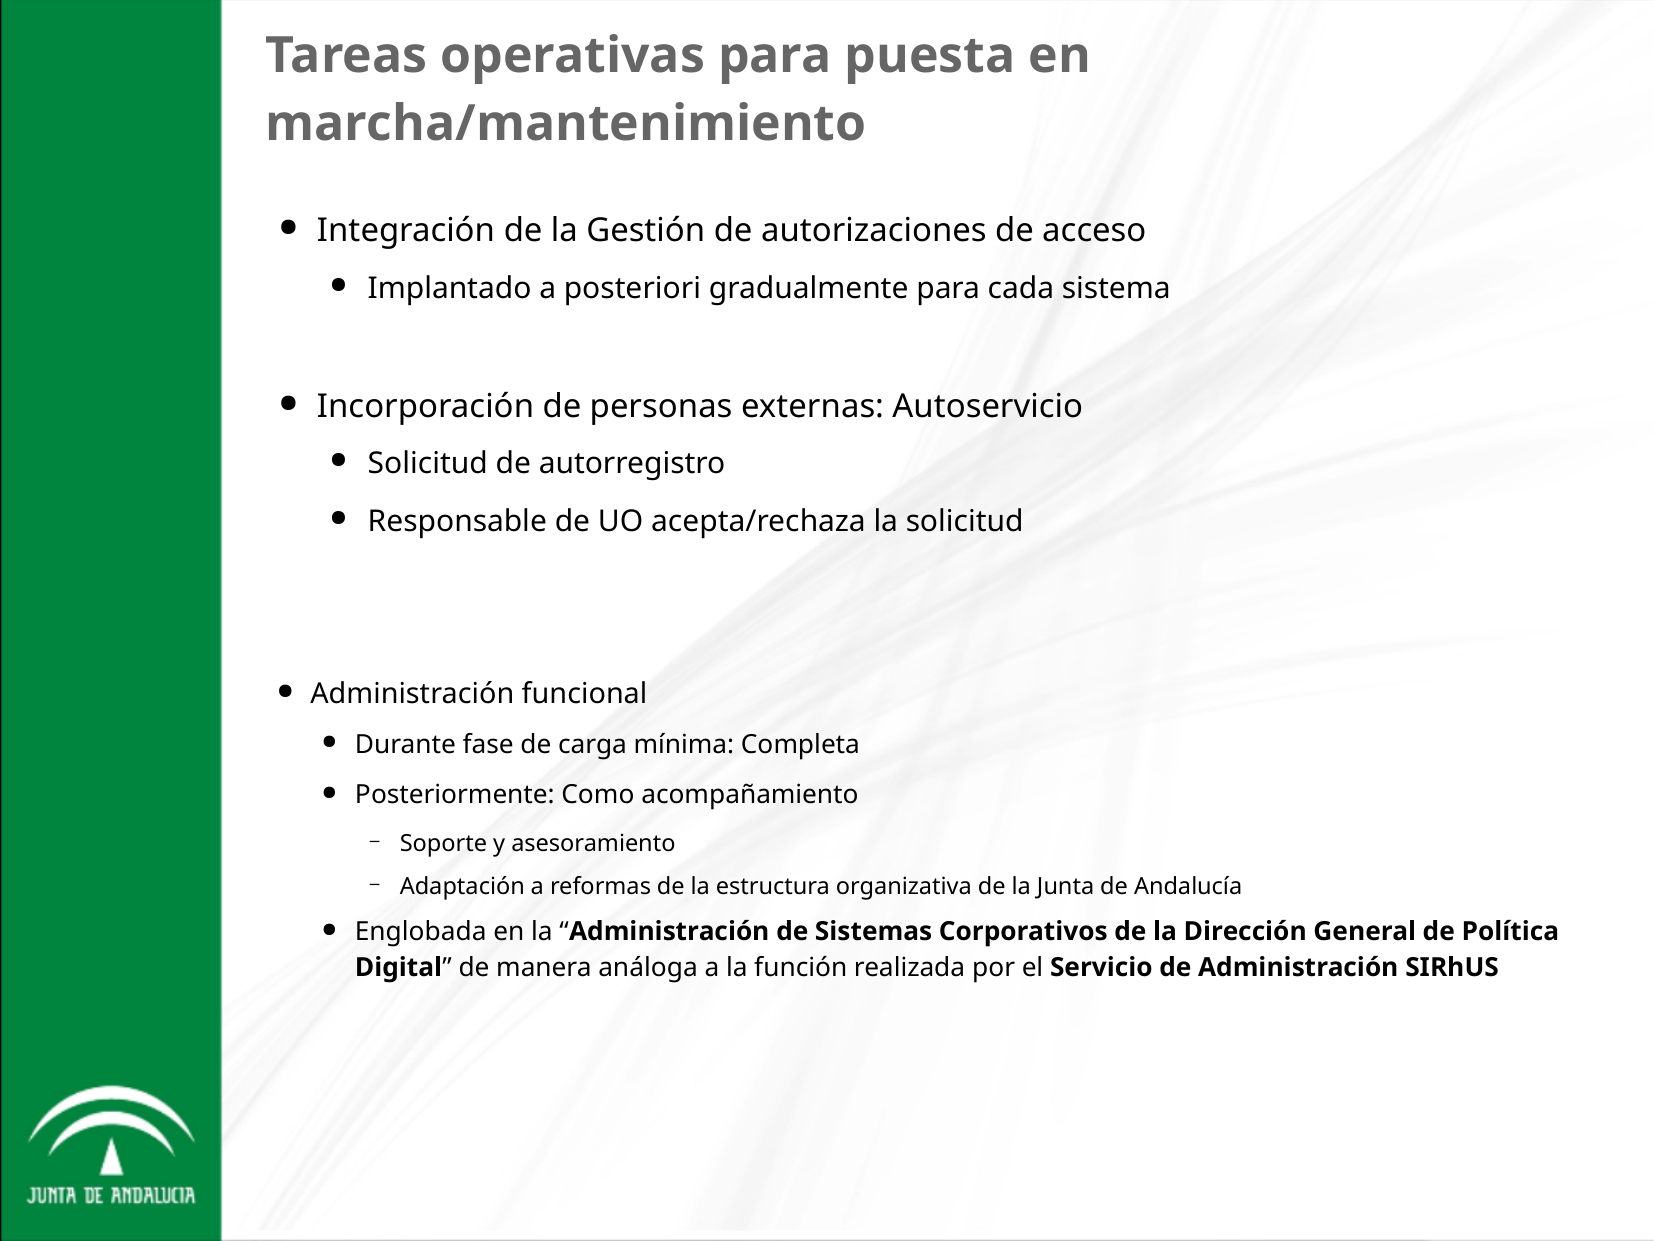

# Tareas operativas para puesta en marcha/mantenimiento
Integración de la Gestión de autorizaciones de acceso
Implantado a posteriori gradualmente para cada sistema
Incorporación de personas externas: Autoservicio
Solicitud de autorregistro
Responsable de UO acepta/rechaza la solicitud
Administración funcional
Durante fase de carga mínima: Completa
Posteriormente: Como acompañamiento
Soporte y asesoramiento
Adaptación a reformas de la estructura organizativa de la Junta de Andalucía
Englobada en la “Administración de Sistemas Corporativos de la Dirección General de Política Digital” de manera análoga a la función realizada por el Servicio de Administración SIRhUS